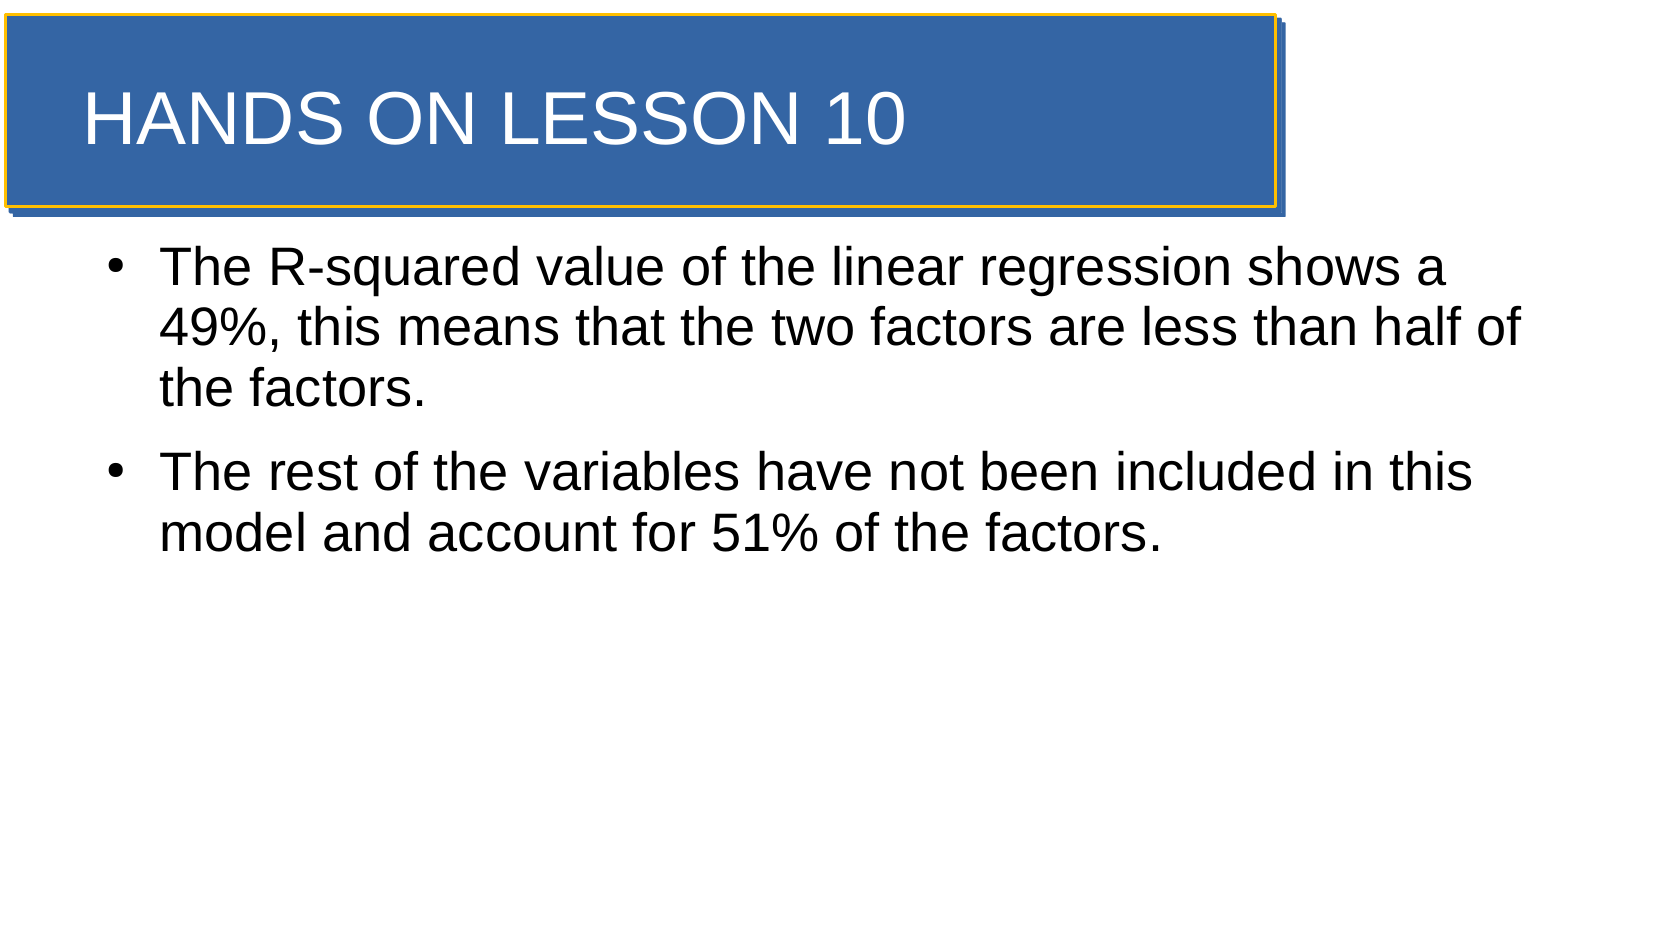

# HANDS ON LESSON 10
The R-squared value of the linear regression shows a 49%, this means that the two factors are less than half of the factors.
The rest of the variables have not been included in this model and account for 51% of the factors.